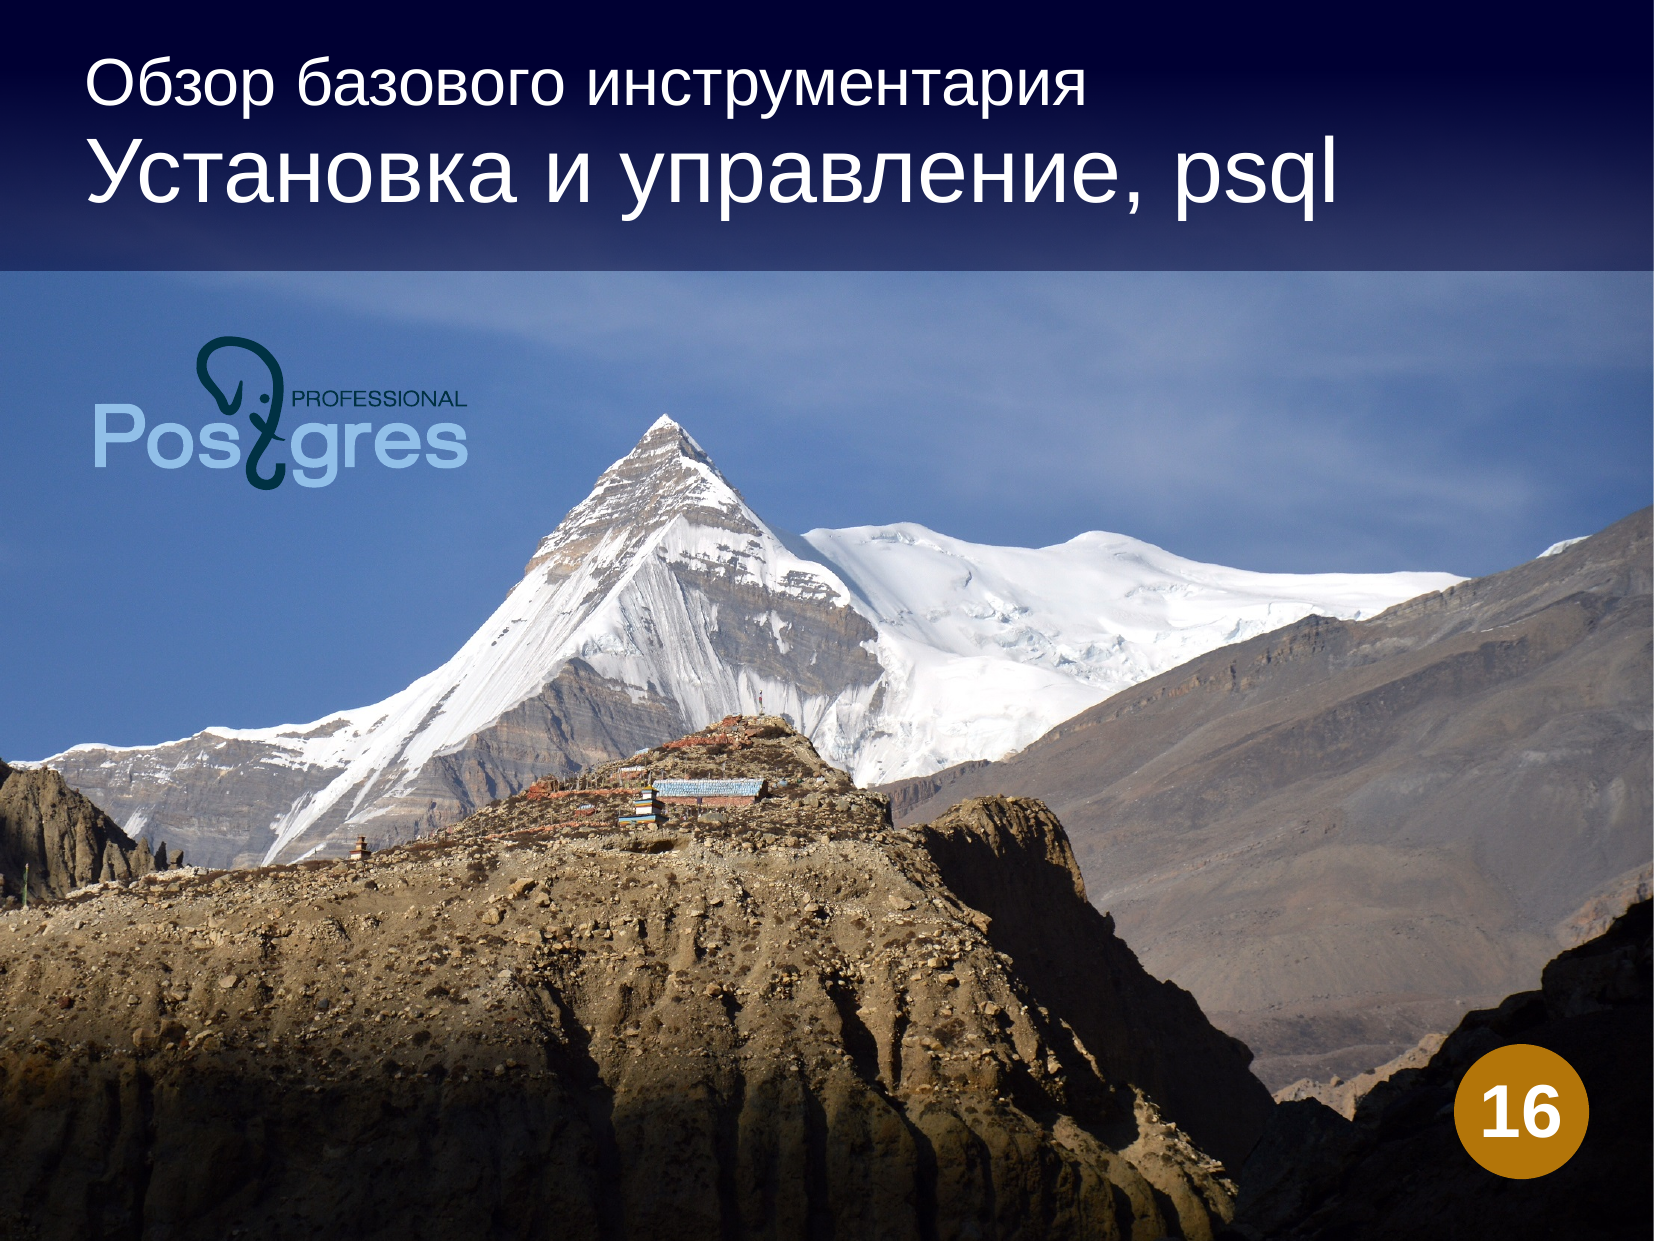

# Обзор базового инструментария Установка и управление, psql
16